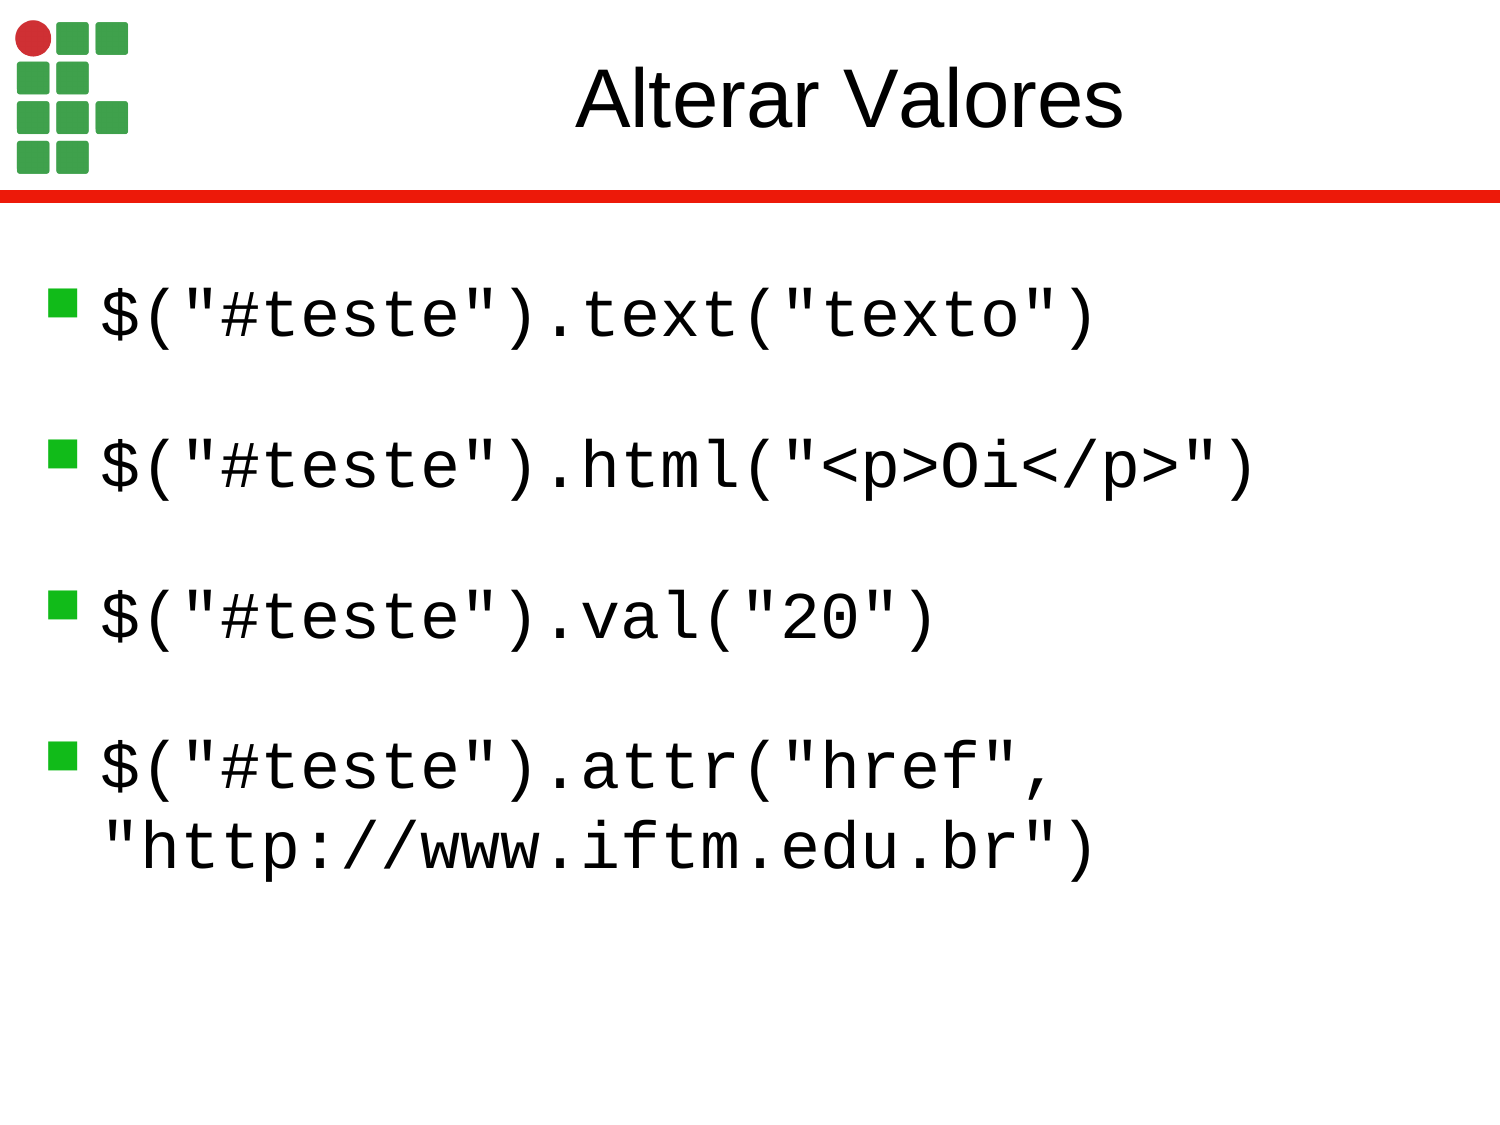

# Alterar Valores
$("#teste").text(″texto″)
$("#teste").html(″<p>Oi</p>″)
$("#teste").val(″20″)
$("#teste").attr("href", ″http://www.iftm.edu.br″)